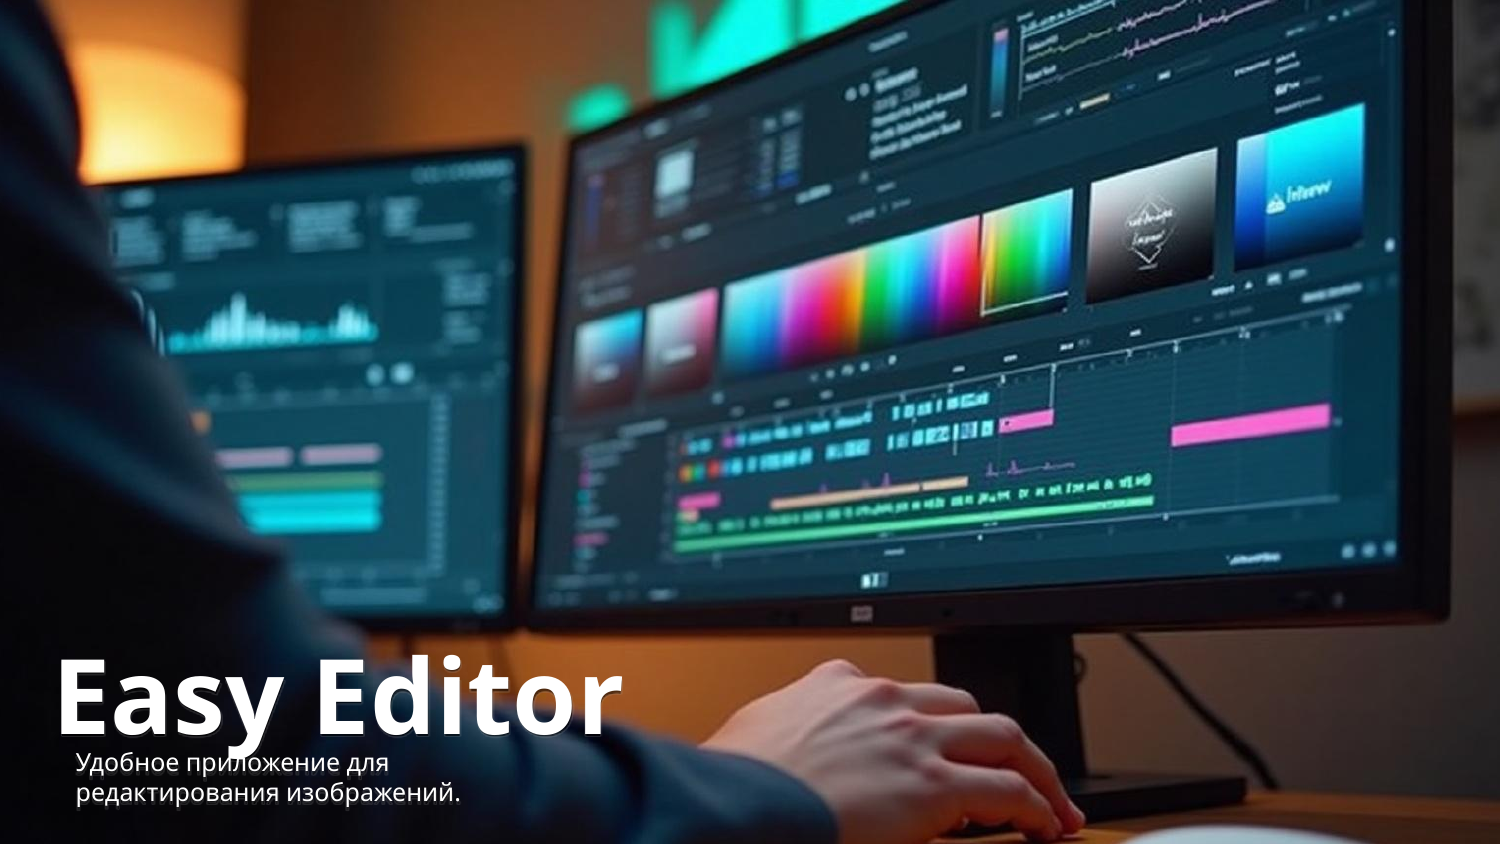

# Easy Editor
Удобное приложение для редактирования изображений.